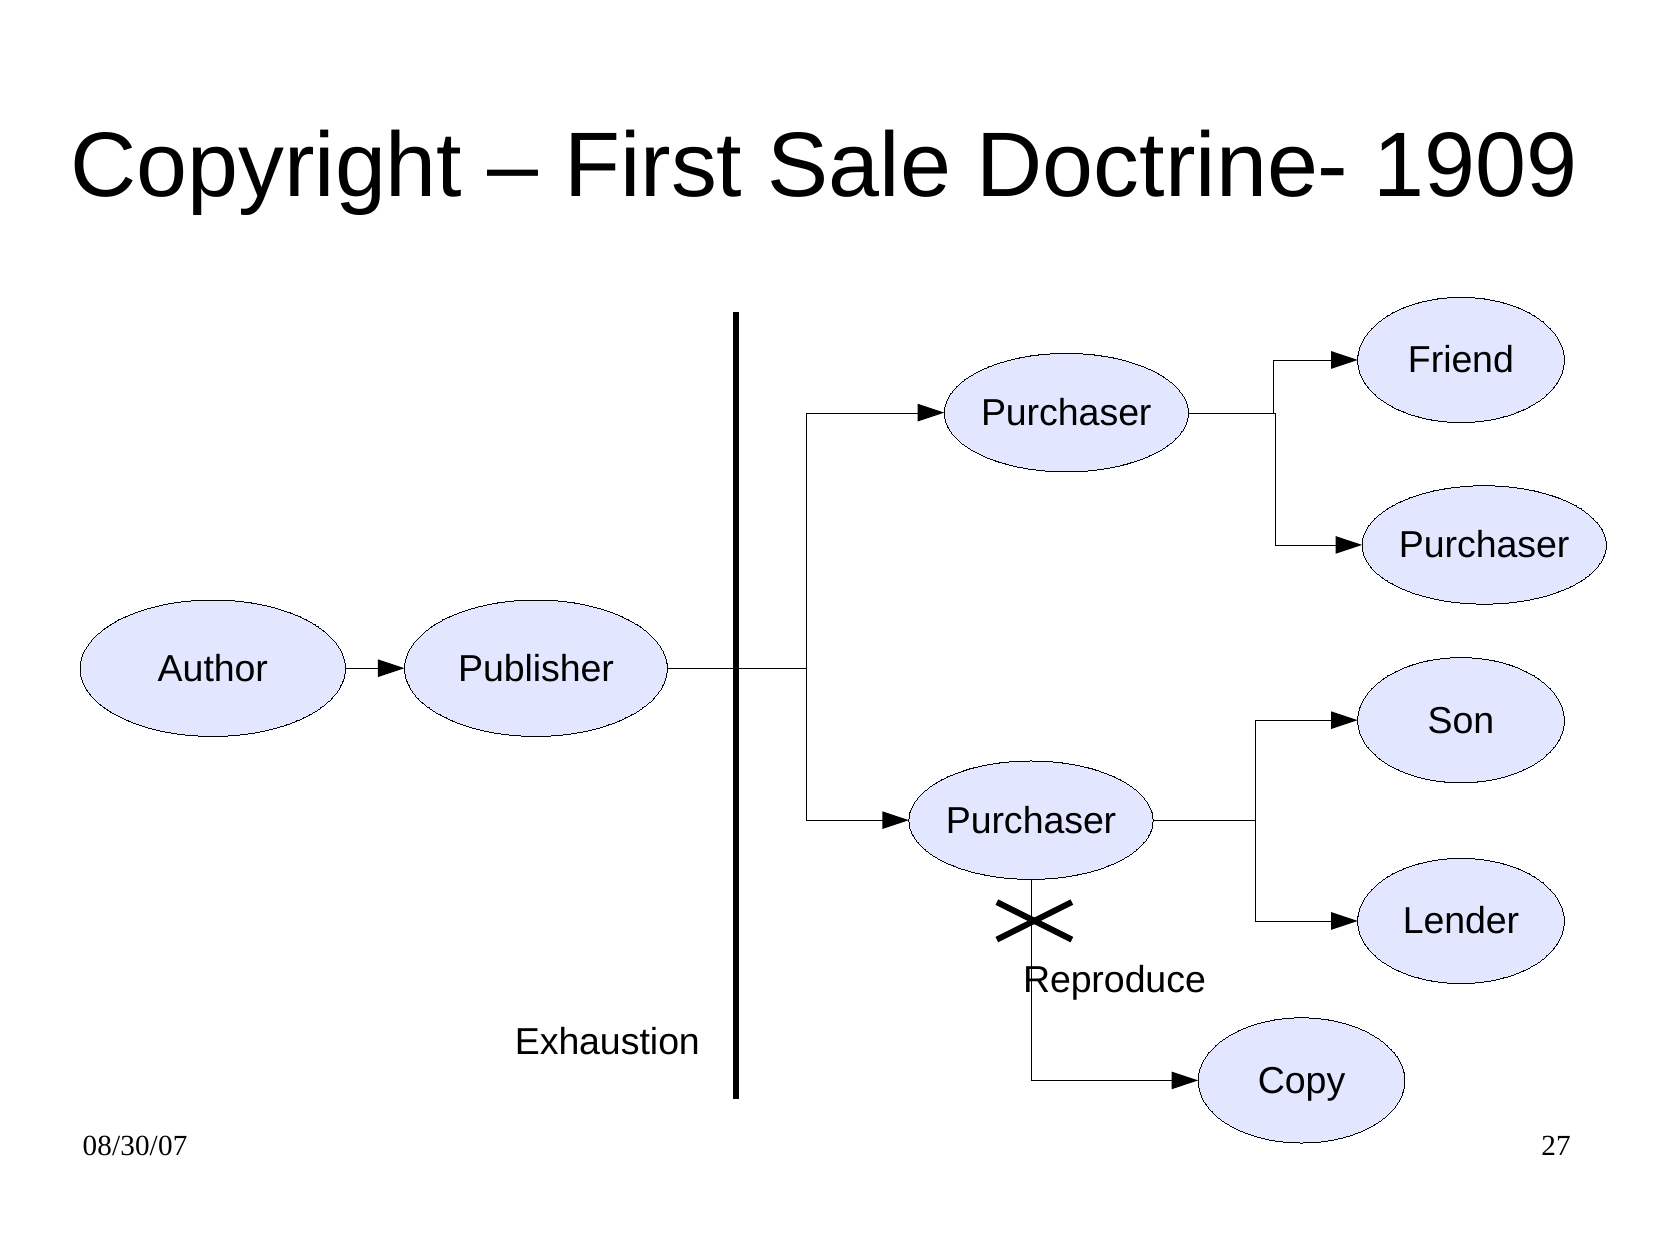

# Copyright – First Sale Doctrine- 1909
Friend
Purchaser
Purchaser
Author
Publisher
Son
Purchaser
Lender
Exhaustion
Copy
08/30/07
27